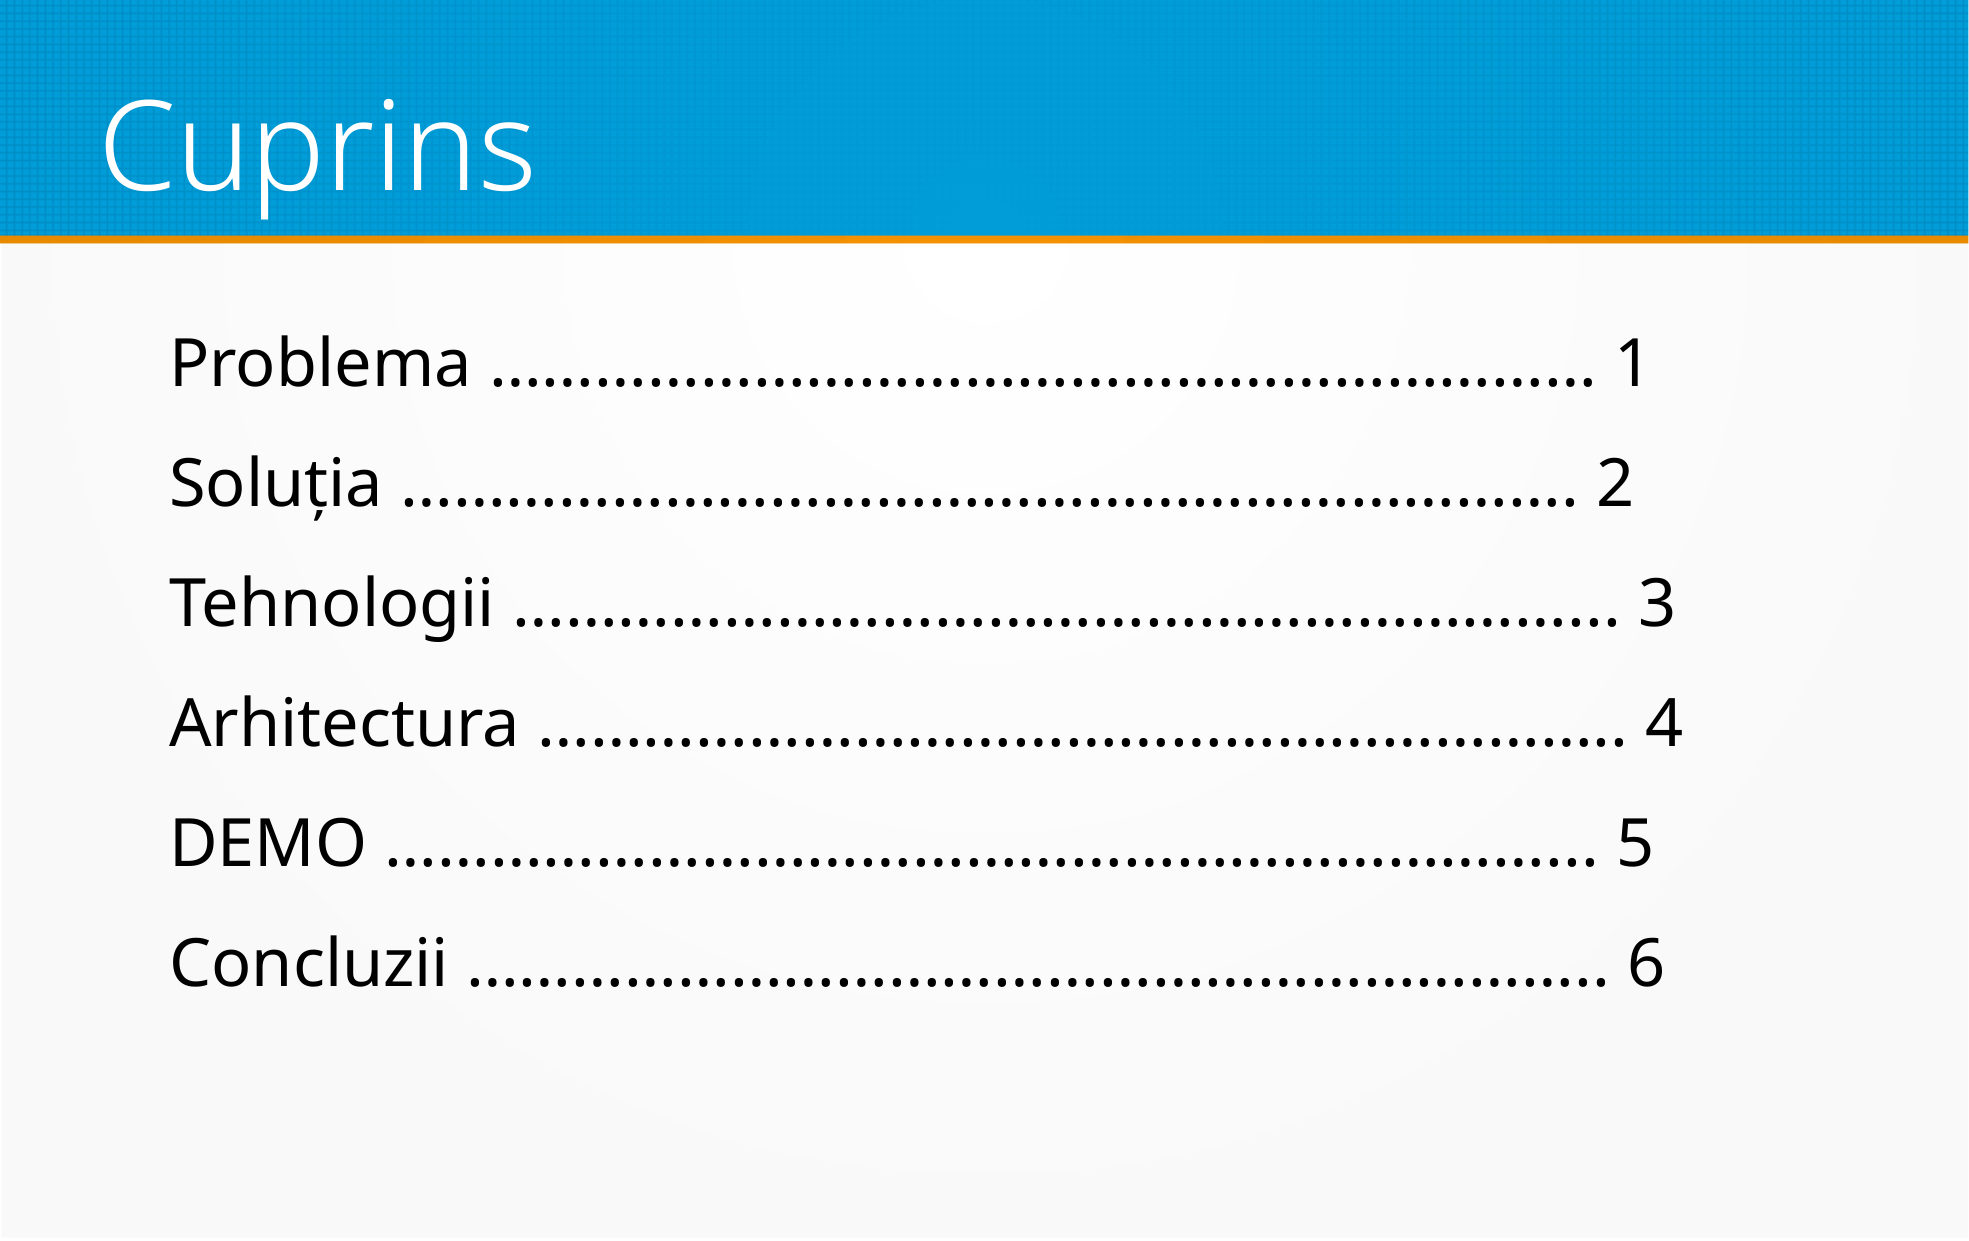

# Cuprins
Problema ……………………………………………………… 1
Soluția …………………………………………………………. 2
Tehnologii ……………………………………………………... 3
Arhitectura …………………………………………………….. 4
DEMO …………………………………………………………... 5
Concluzii ……………………………………………………….. 6